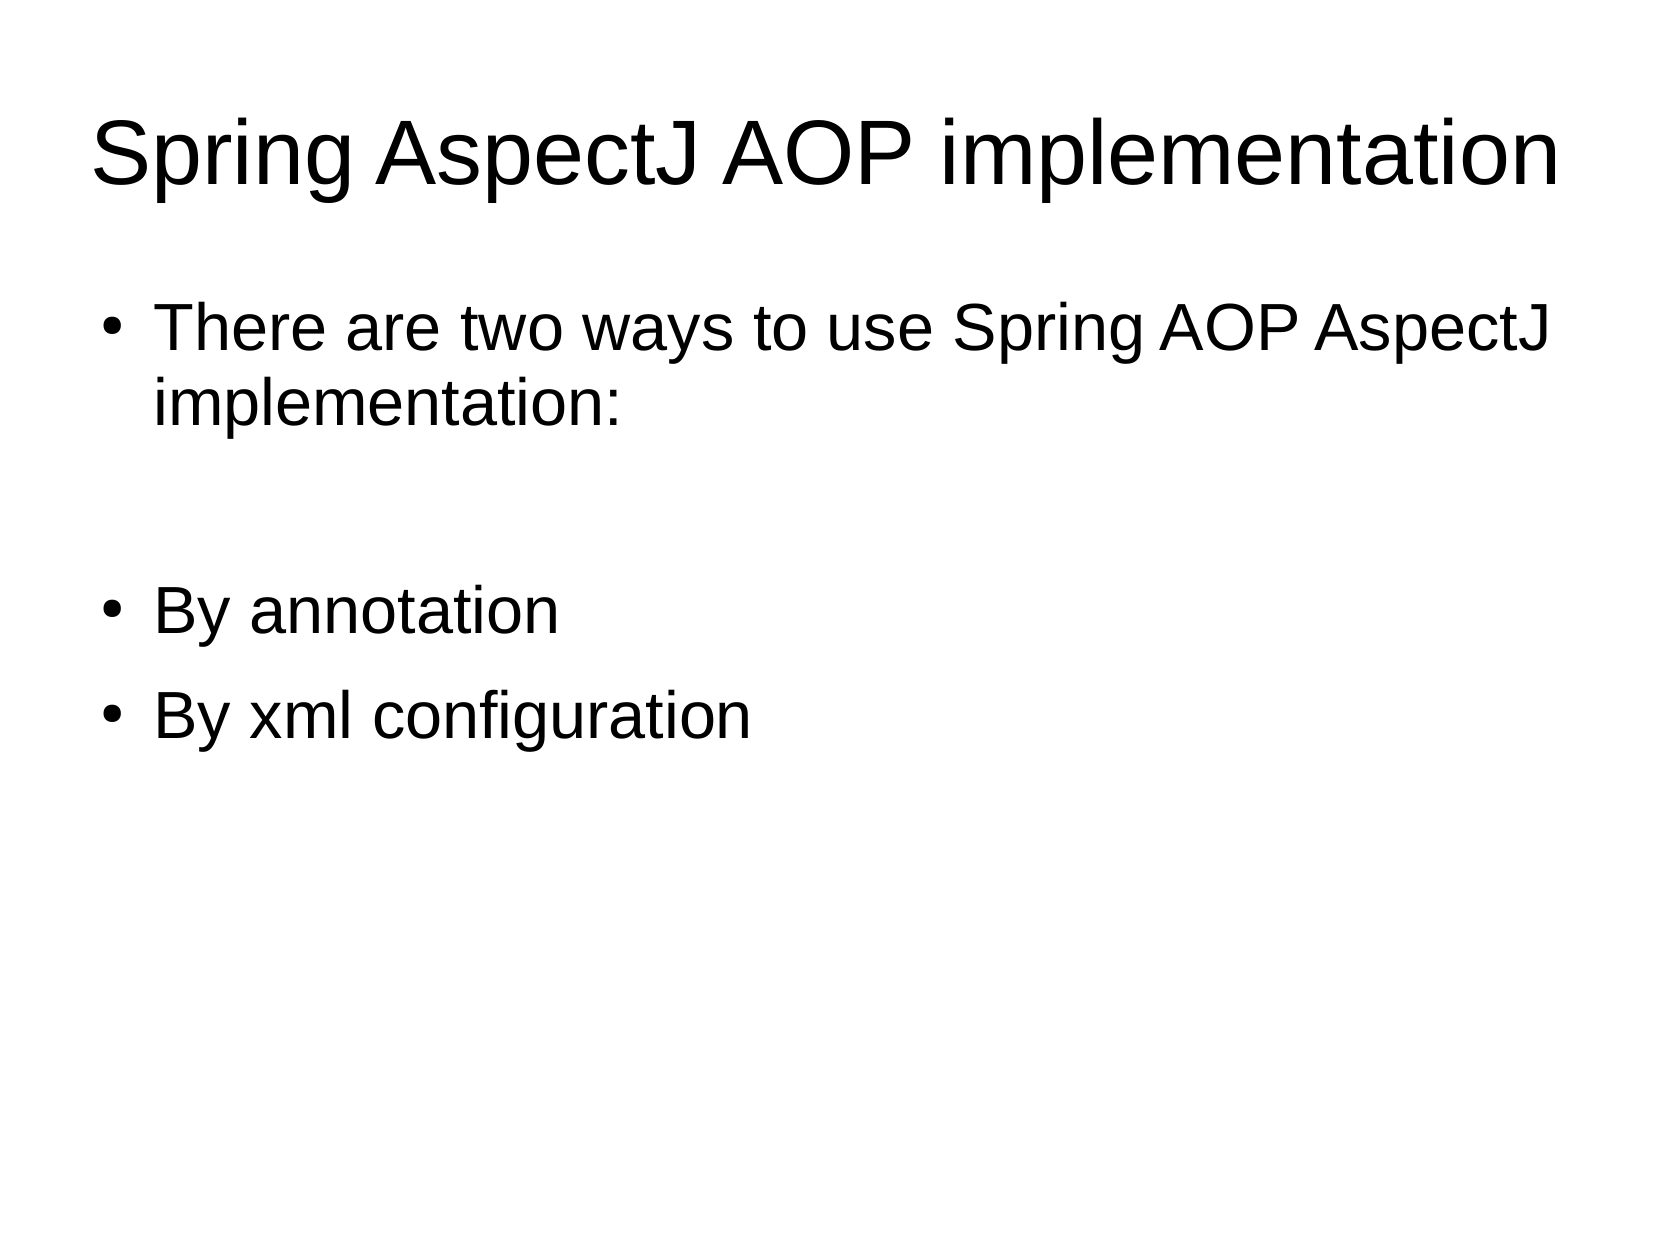

# Spring AspectJ AOP implementation
There are two ways to use Spring AOP AspectJ implementation:
By annotation
By xml configuration